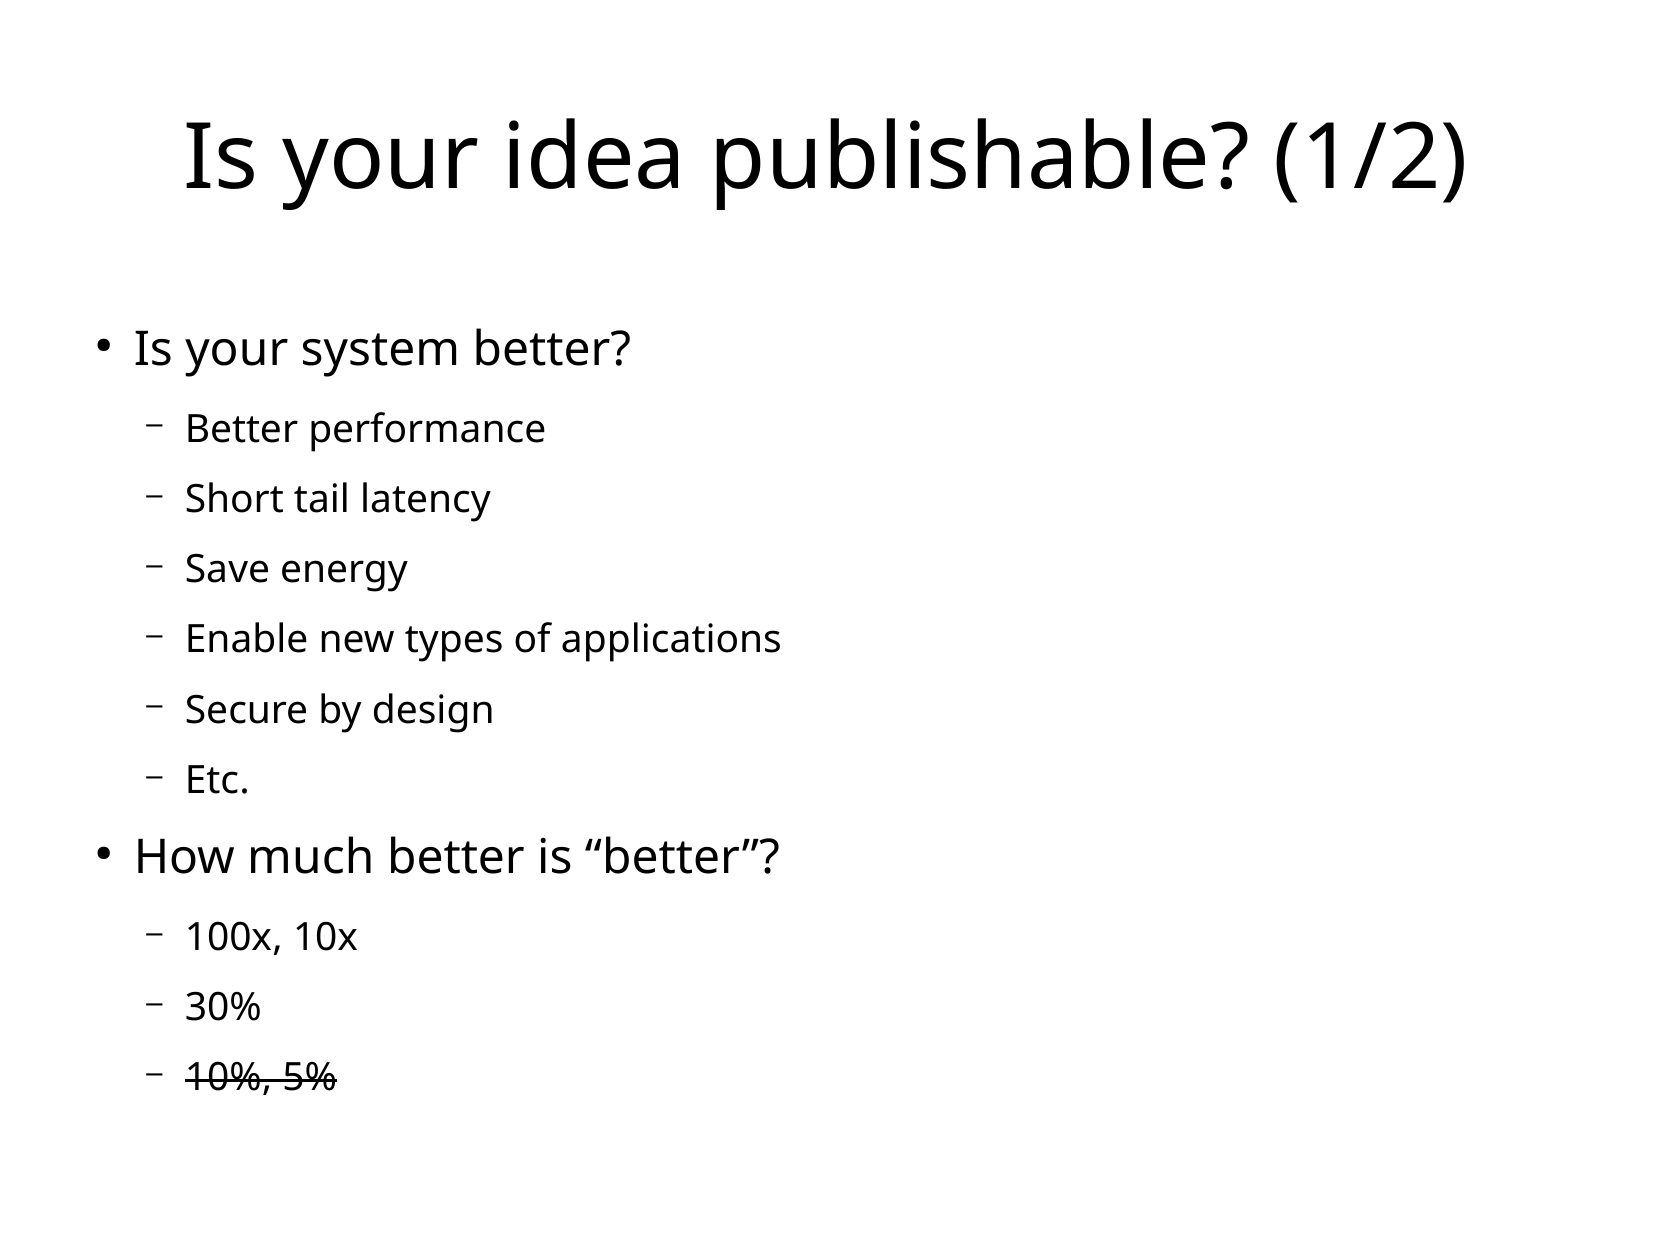

# Is your idea publishable? (1/2)
Is your system better?
Better performance
Short tail latency
Save energy
Enable new types of applications
Secure by design
Etc.
How much better is “better”?
100x, 10x
30%
10%, 5%